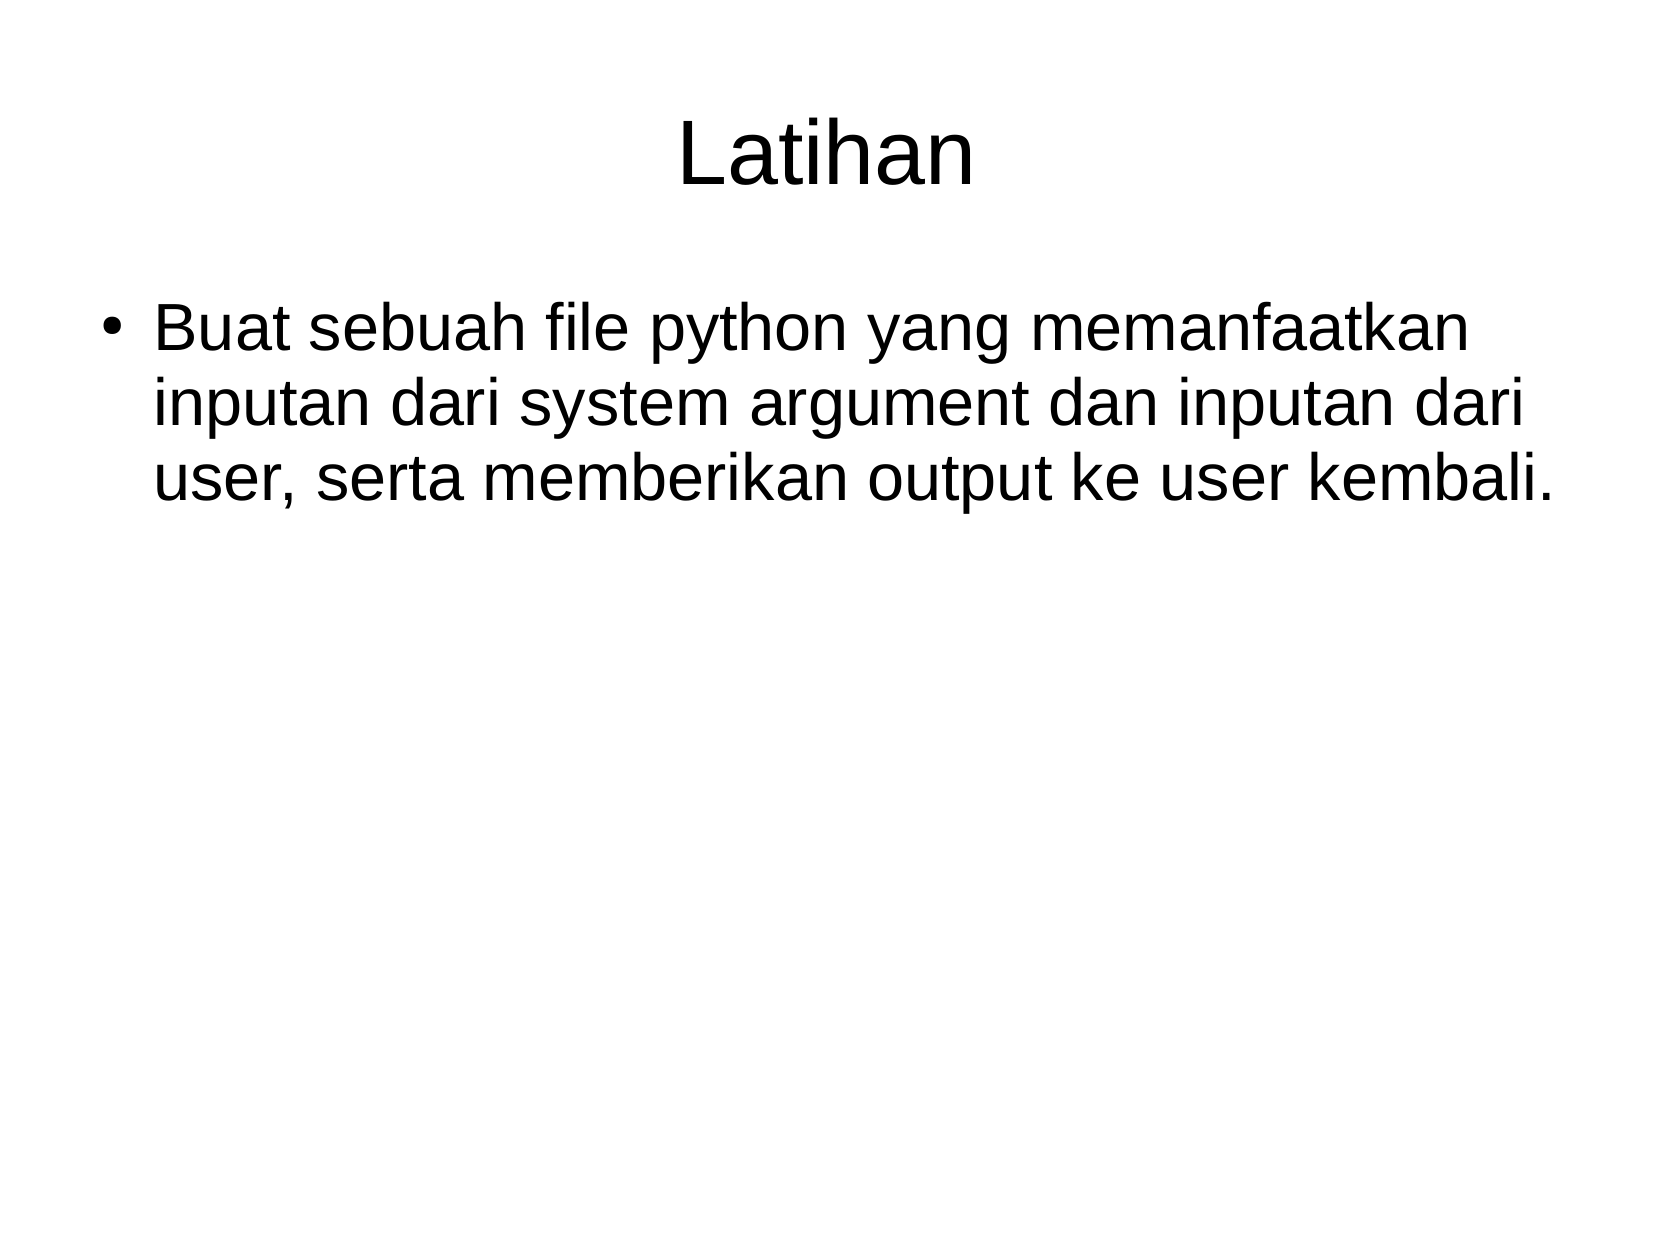

# Latihan
Buat sebuah file python yang memanfaatkan inputan dari system argument dan inputan dari user, serta memberikan output ke user kembali.